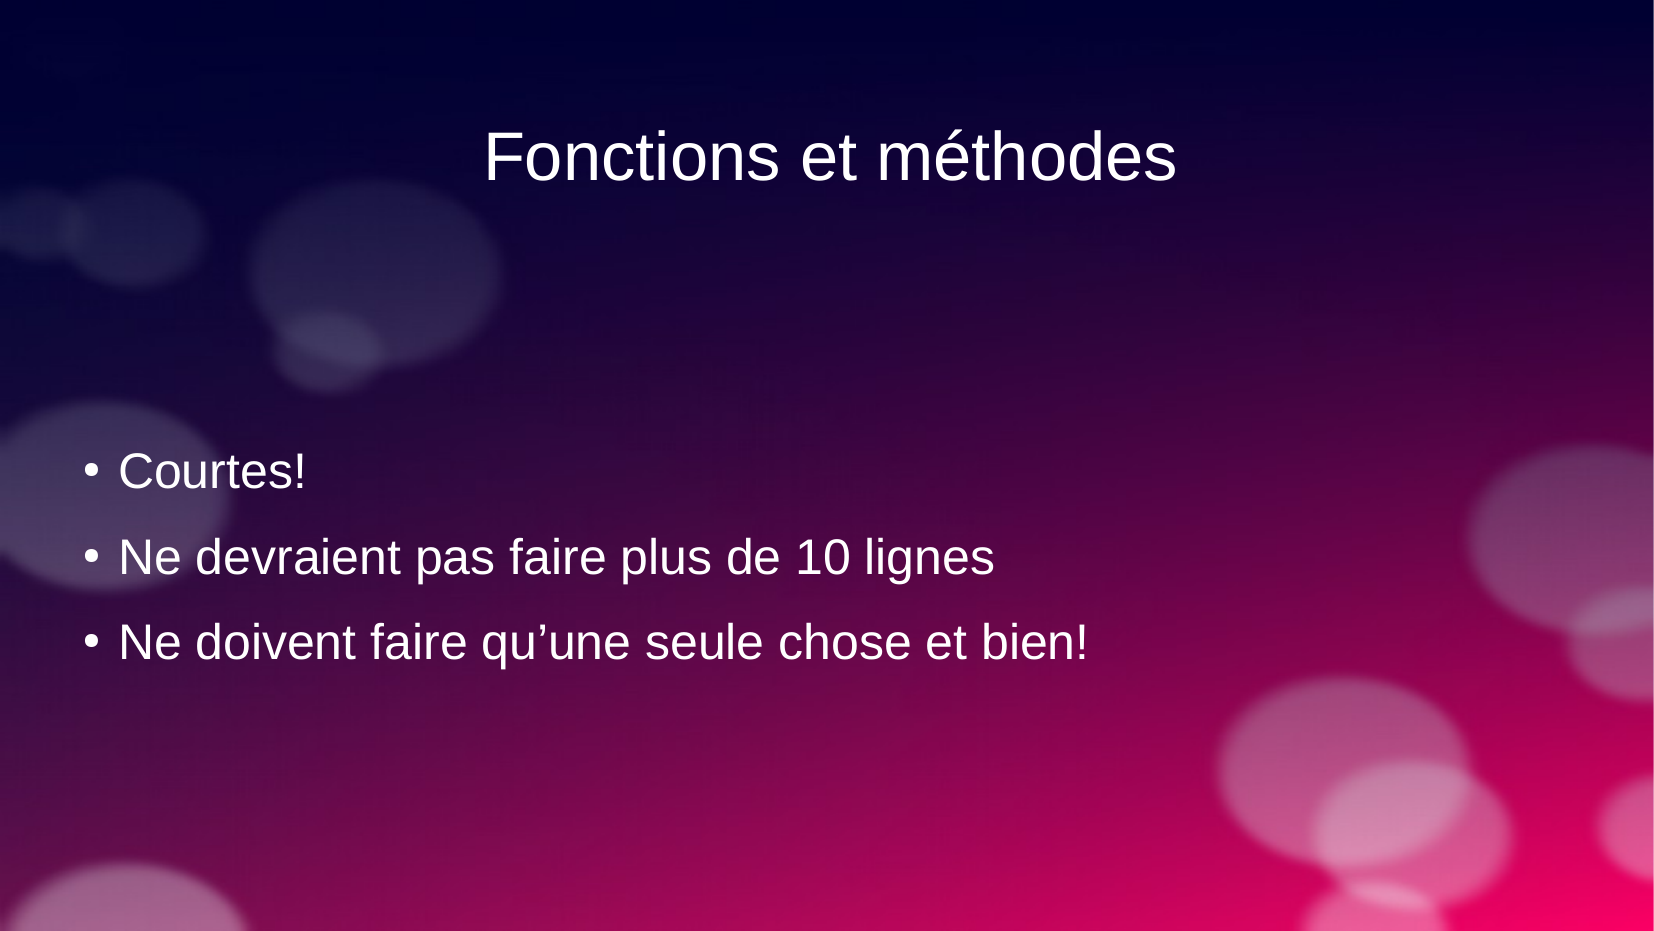

# Fonctions et méthodes
Courtes!
Ne devraient pas faire plus de 10 lignes
Ne doivent faire qu’une seule chose et bien!